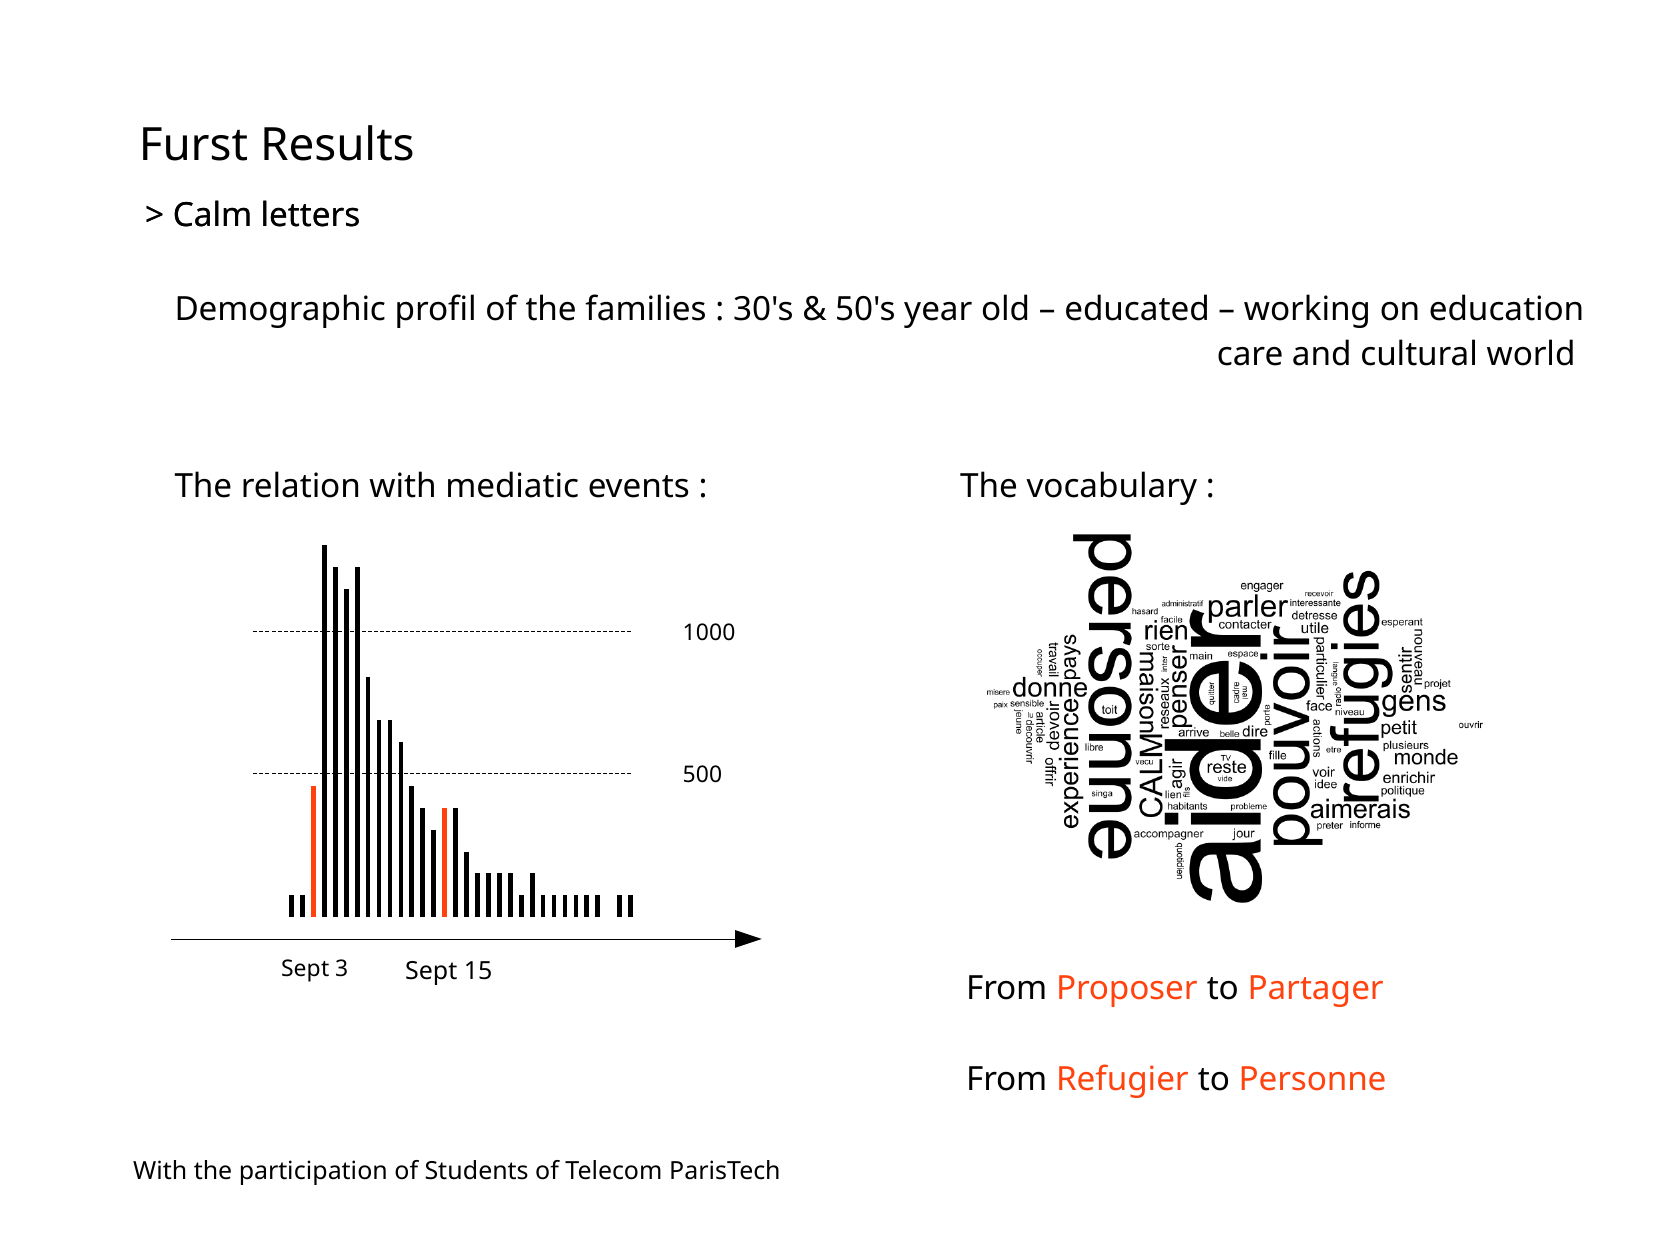

Furst Results
> Calm letters
> Calm letters
Demographic profil of the families : 30's & 50's year old – educated – working on education
							 							 care and cultural world
The relation with mediatic events :
The vocabulary :
1000
500
Sept 3
Sept 15
From Proposer to Partager
From Refugier to Personne
With the participation of Students of Telecom ParisTech